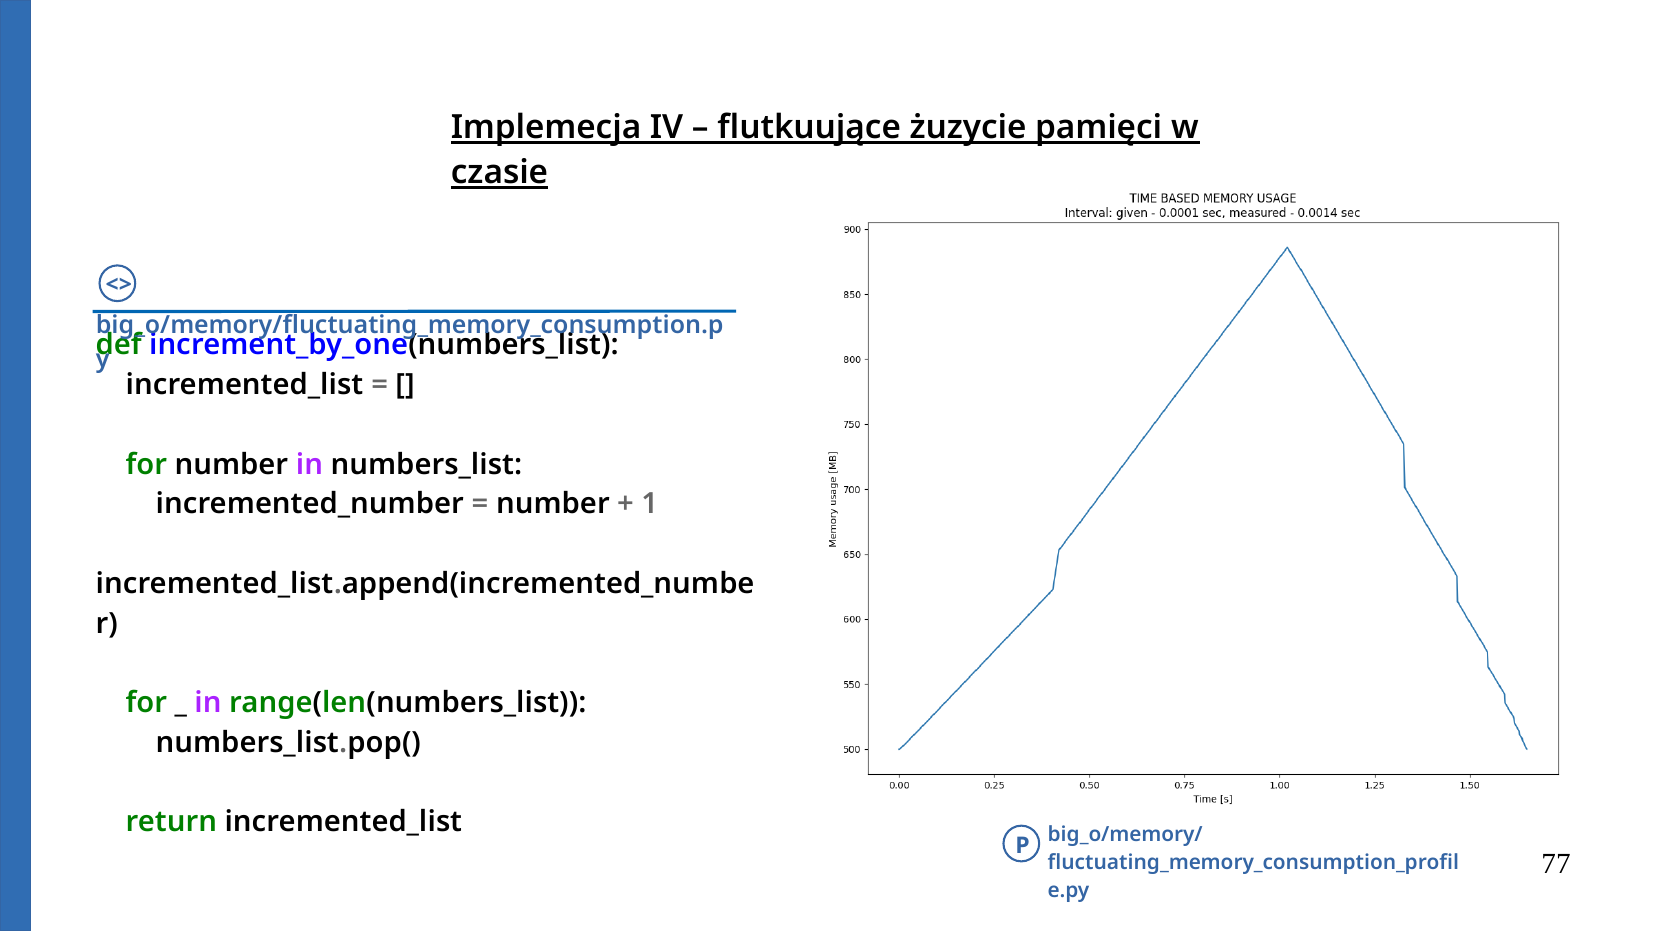

Implemecja IV – flutkuujące żuzycie pamięci w czasie
<>
 big_o/memory/fluctuating_memory_consumption.py
def increment_by_one(numbers_list):
 incremented_list = []
 for number in numbers_list:
 incremented_number = number + 1
 incremented_list.append(incremented_number)
 for _ in range(len(numbers_list)):
 numbers_list.pop()
 return incremented_list
big_o/memory/fluctuating_memory_consumption_profile.py
P
77